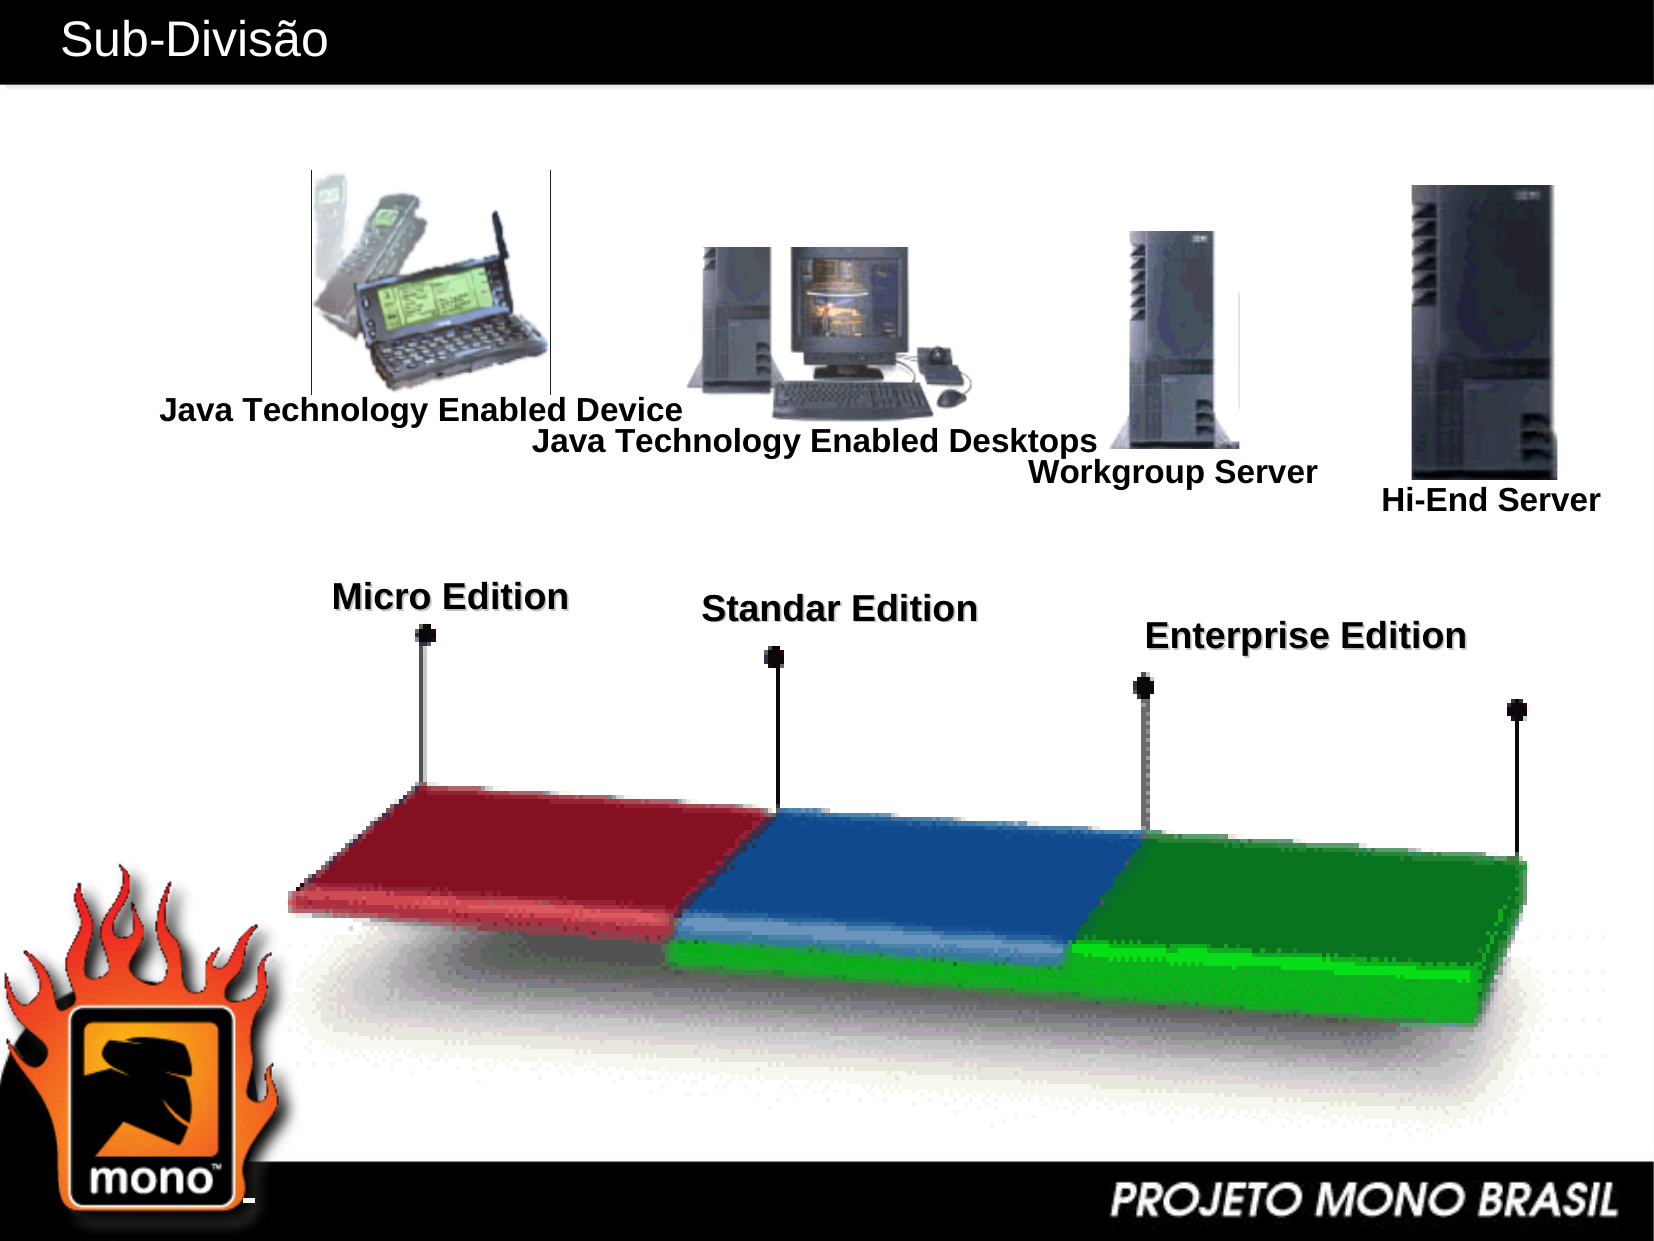

# Sub-Divisão
Java Technology Enabled Devices
Java Technology Enabled Desktops
Workgroup Server
Hi-End Server
Micro Edition
Standar Edition
Enterprise Edition